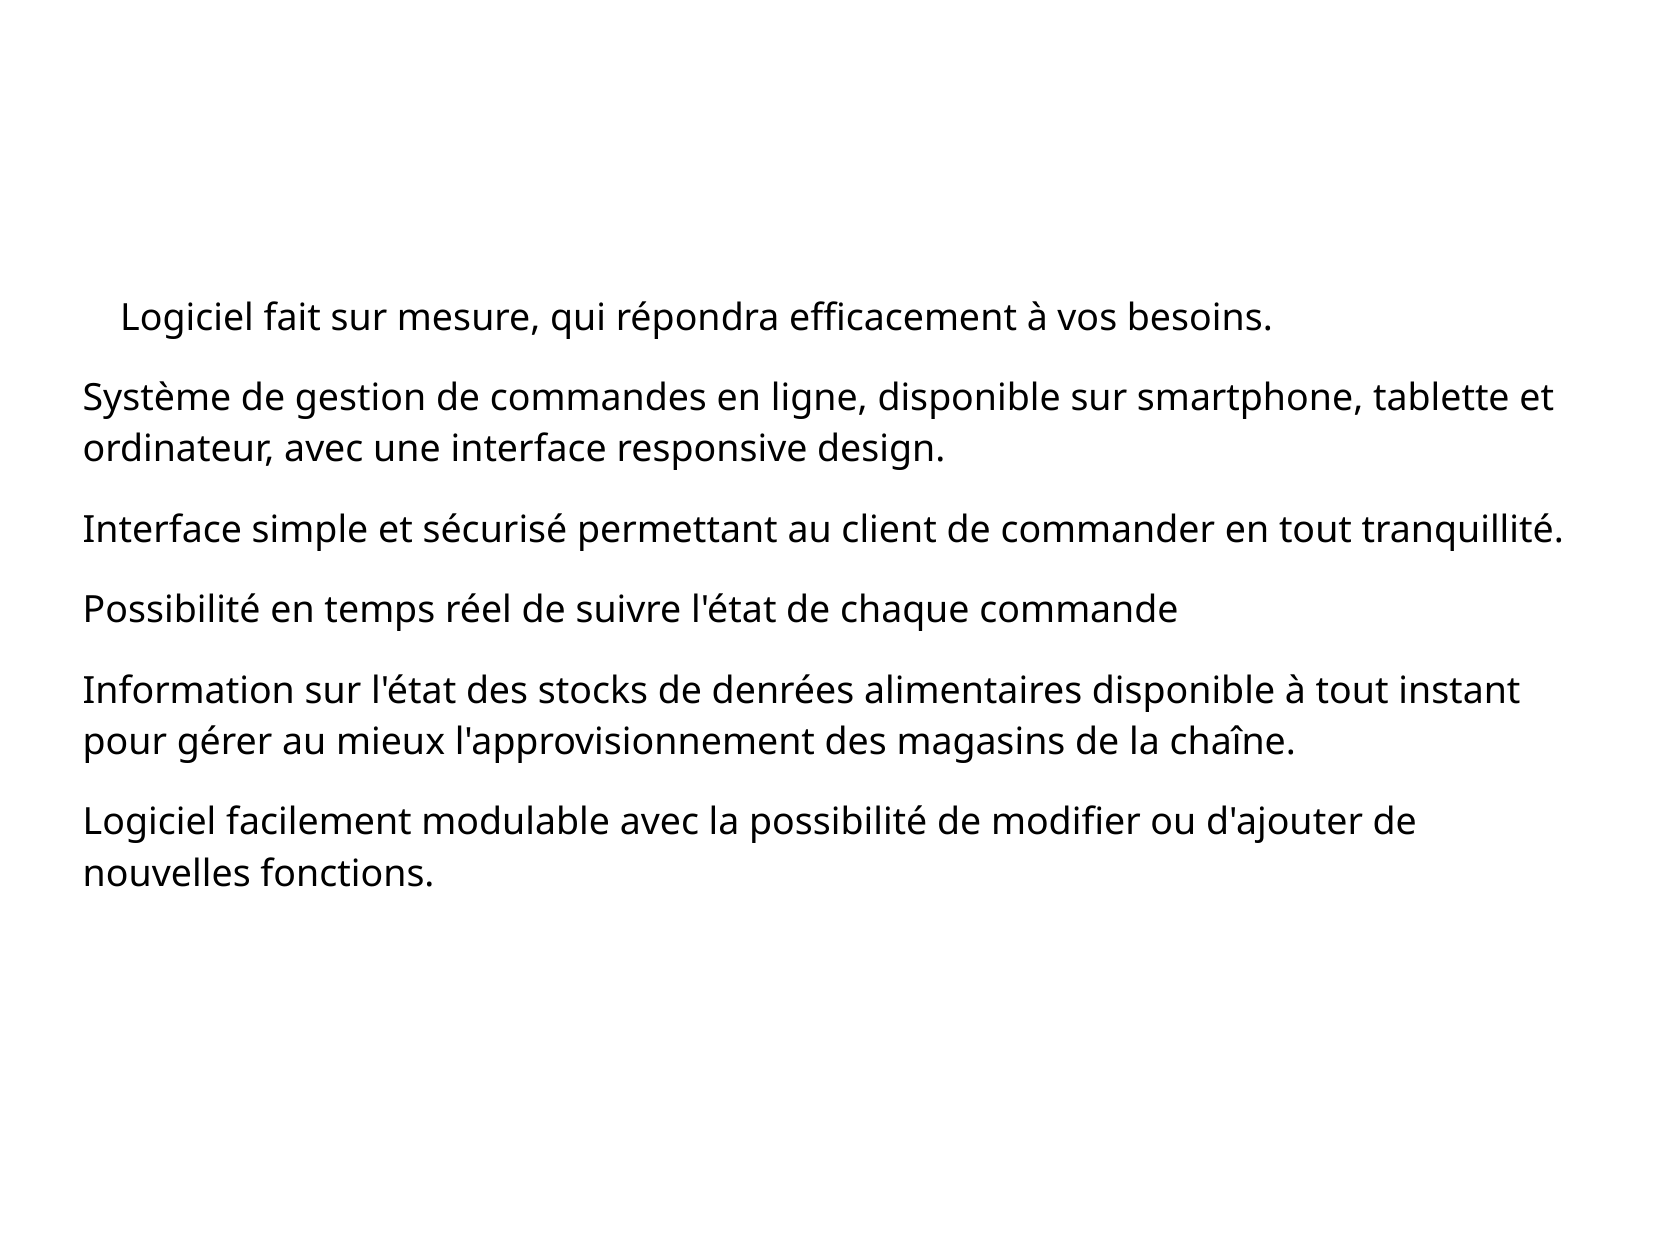

#
Logiciel fait sur mesure, qui répondra efficacement à vos besoins.
Système de gestion de commandes en ligne, disponible sur smartphone, tablette et ordinateur, avec une interface responsive design.
Interface simple et sécurisé permettant au client de commander en tout tranquillité.
Possibilité en temps réel de suivre l'état de chaque commande
Information sur l'état des stocks de denrées alimentaires disponible à tout instant pour gérer au mieux l'approvisionnement des magasins de la chaîne.
Logiciel facilement modulable avec la possibilité de modifier ou d'ajouter de nouvelles fonctions.